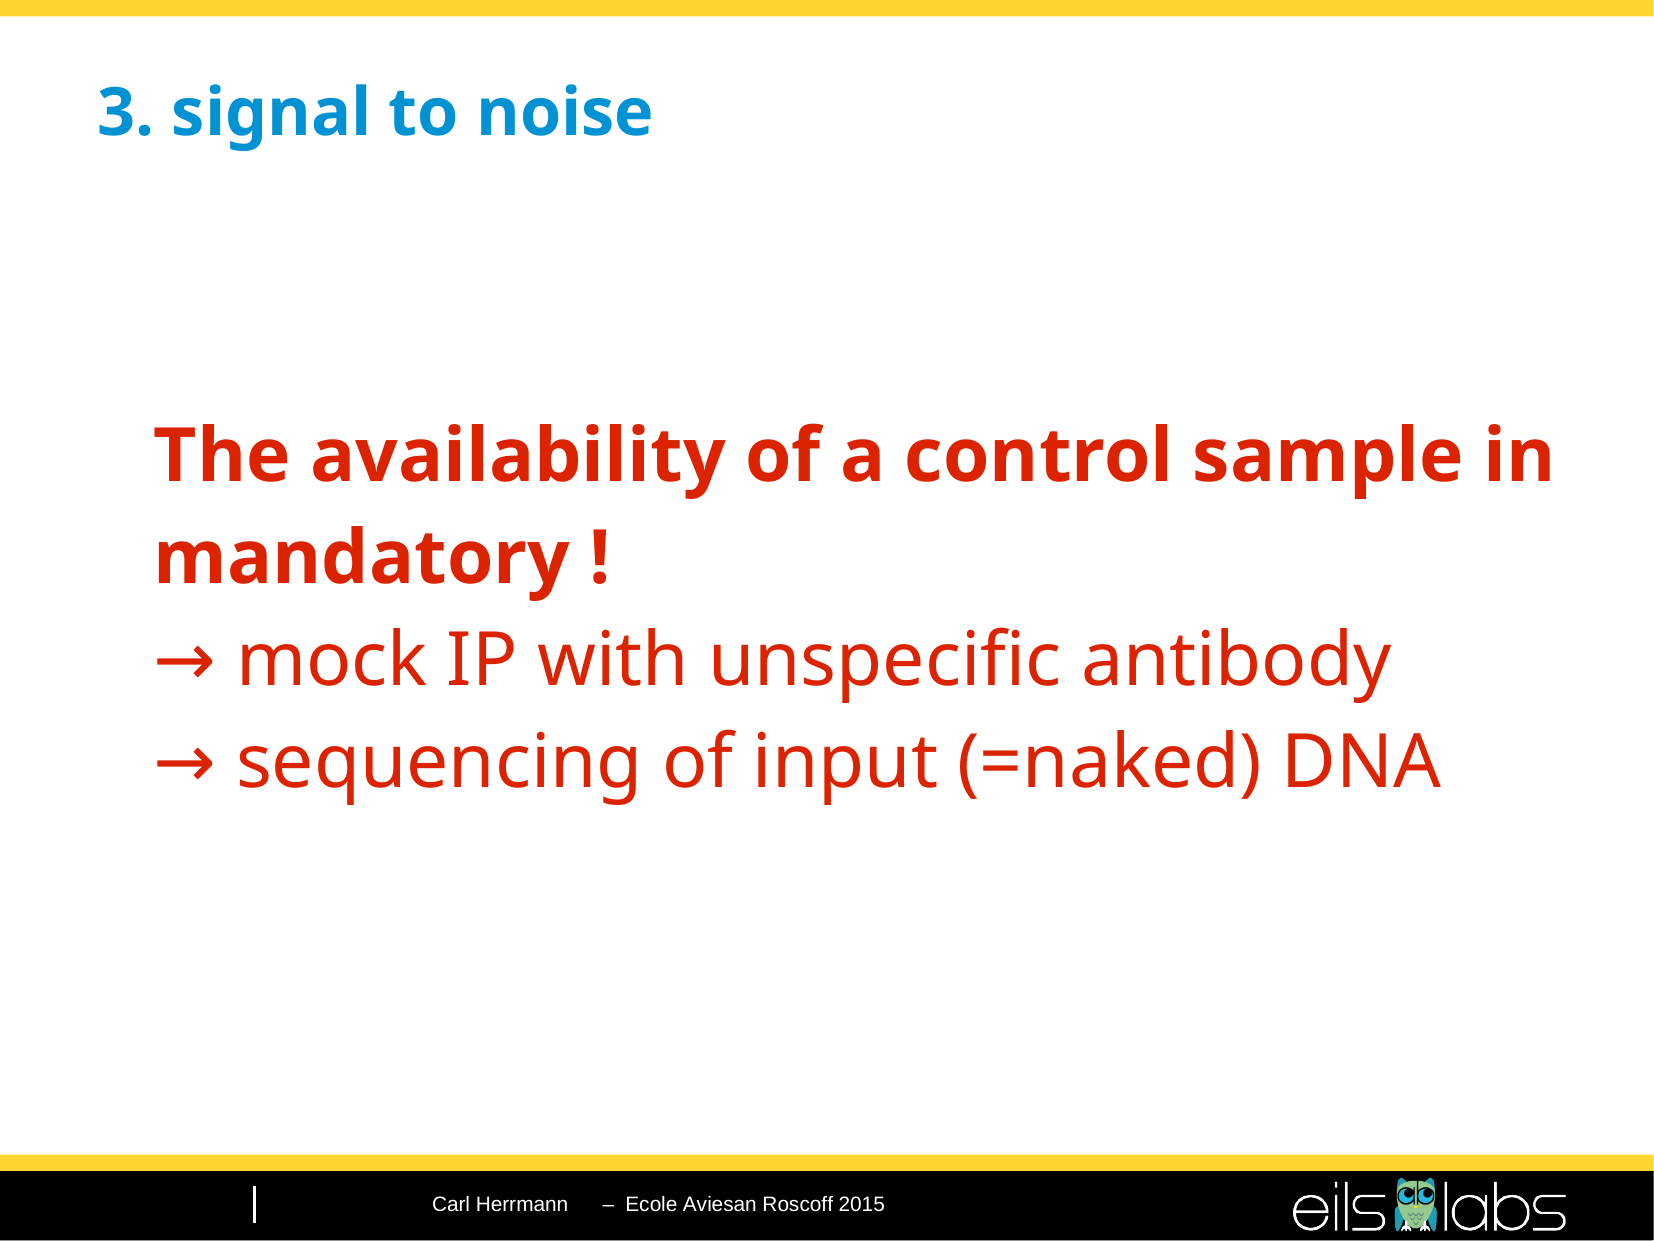

# 3. signal to noise
The availability of a control sample in
mandatory !
→ mock IP with unspecific antibody
→ sequencing of input (=naked) DNA